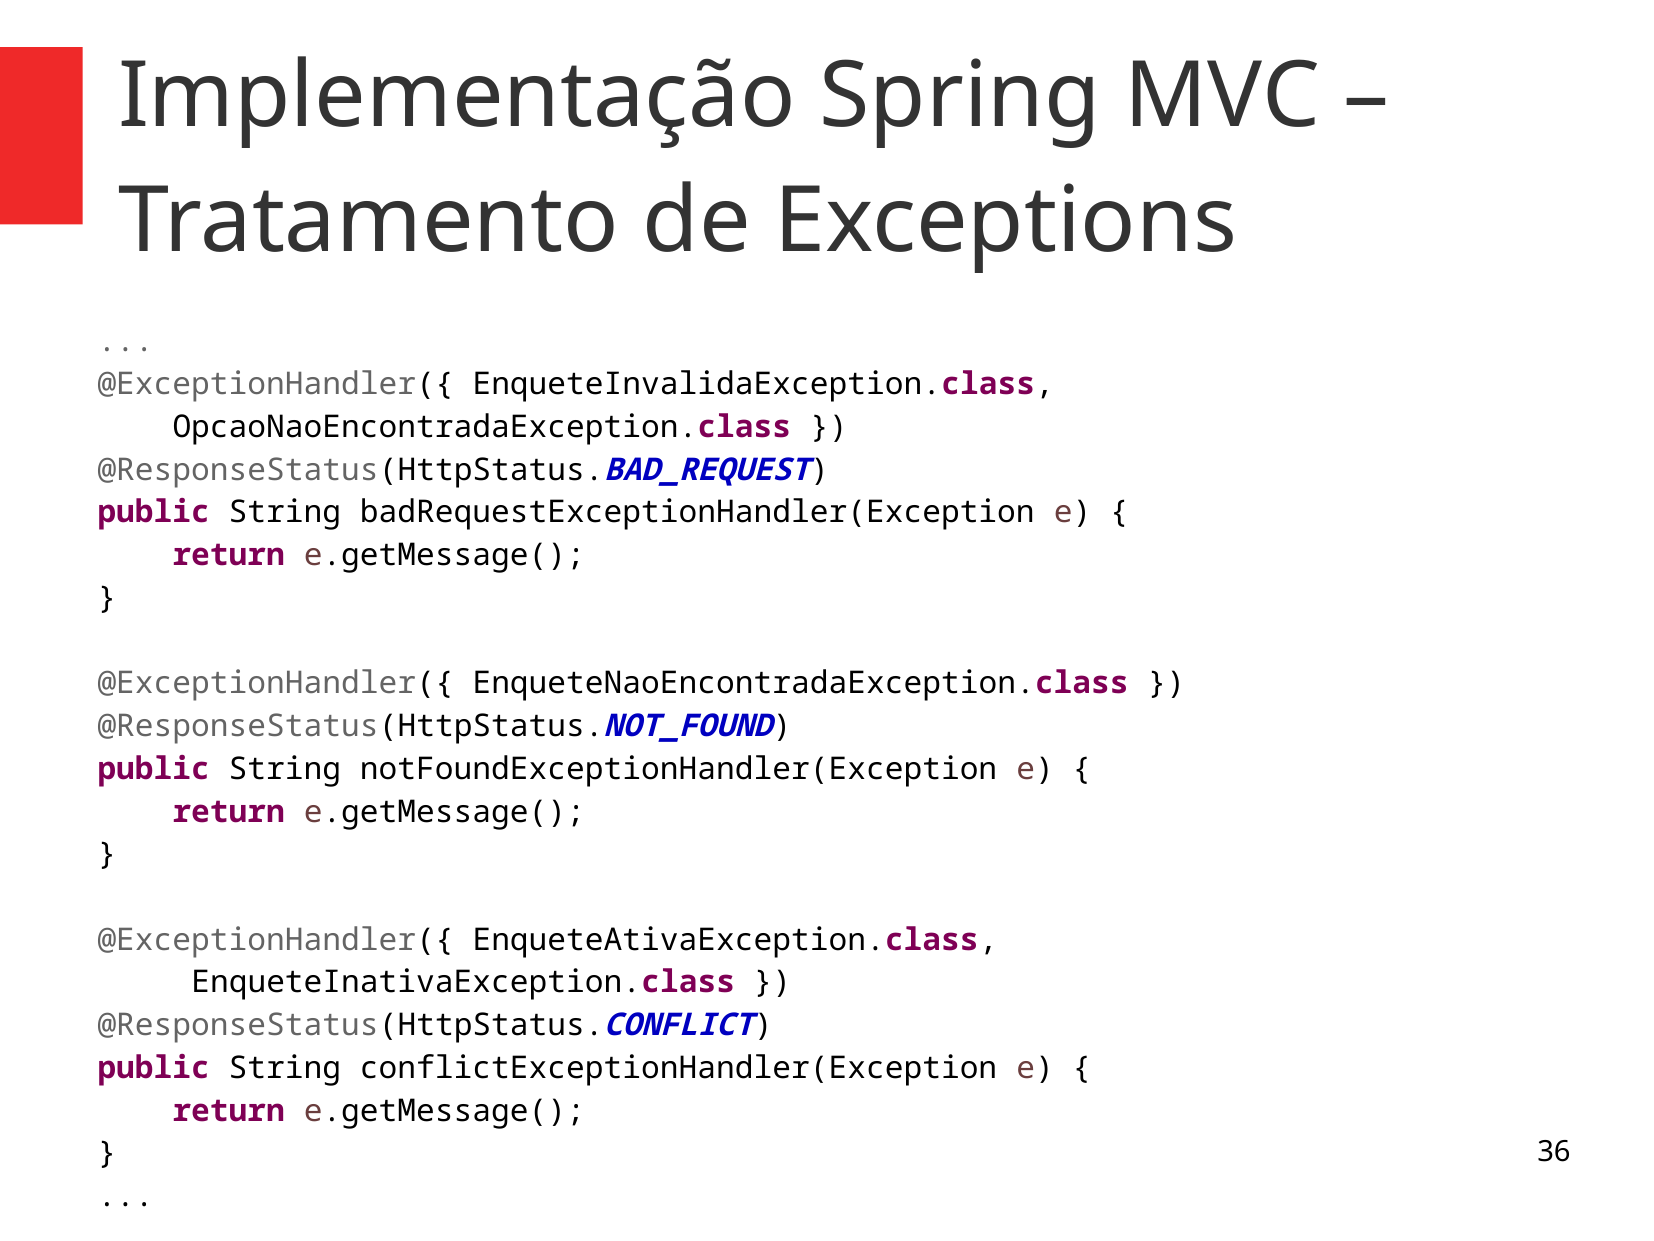

# Implementação Spring MVC – Tratamento de Exceptions
...
@ExceptionHandler({ EnqueteInvalidaException.class,
 OpcaoNaoEncontradaException.class })
@ResponseStatus(HttpStatus.BAD_REQUEST)
public String badRequestExceptionHandler(Exception e) {
 return e.getMessage();
}
@ExceptionHandler({ EnqueteNaoEncontradaException.class })
@ResponseStatus(HttpStatus.NOT_FOUND)
public String notFoundExceptionHandler(Exception e) {
 return e.getMessage();
}
@ExceptionHandler({ EnqueteAtivaException.class,
 EnqueteInativaException.class })
@ResponseStatus(HttpStatus.CONFLICT)
public String conflictExceptionHandler(Exception e) {
 return e.getMessage();
}
...
36